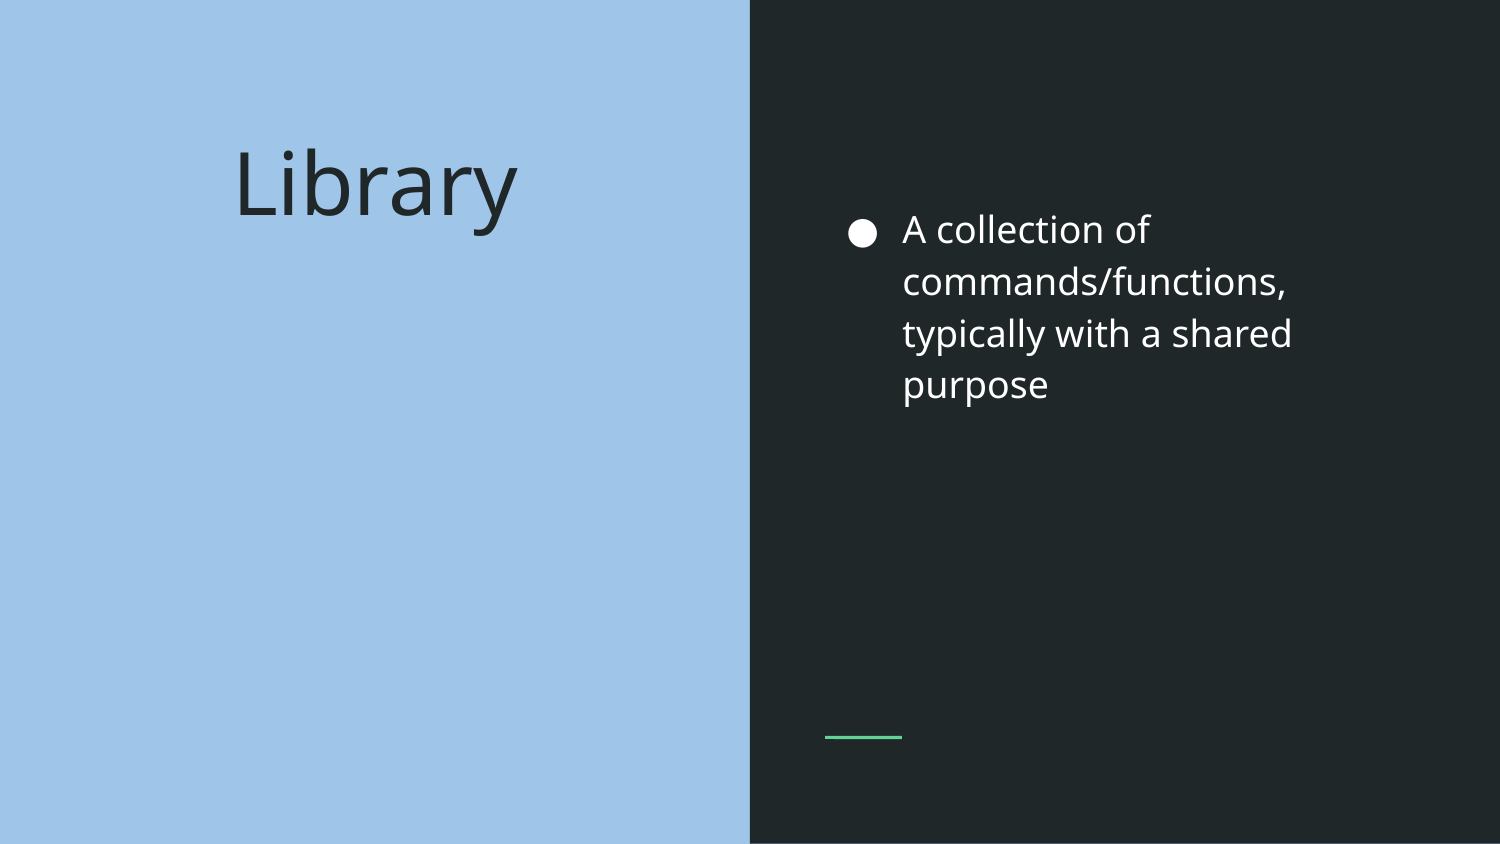

# Library
A collection of commands/functions, typically with a shared purpose